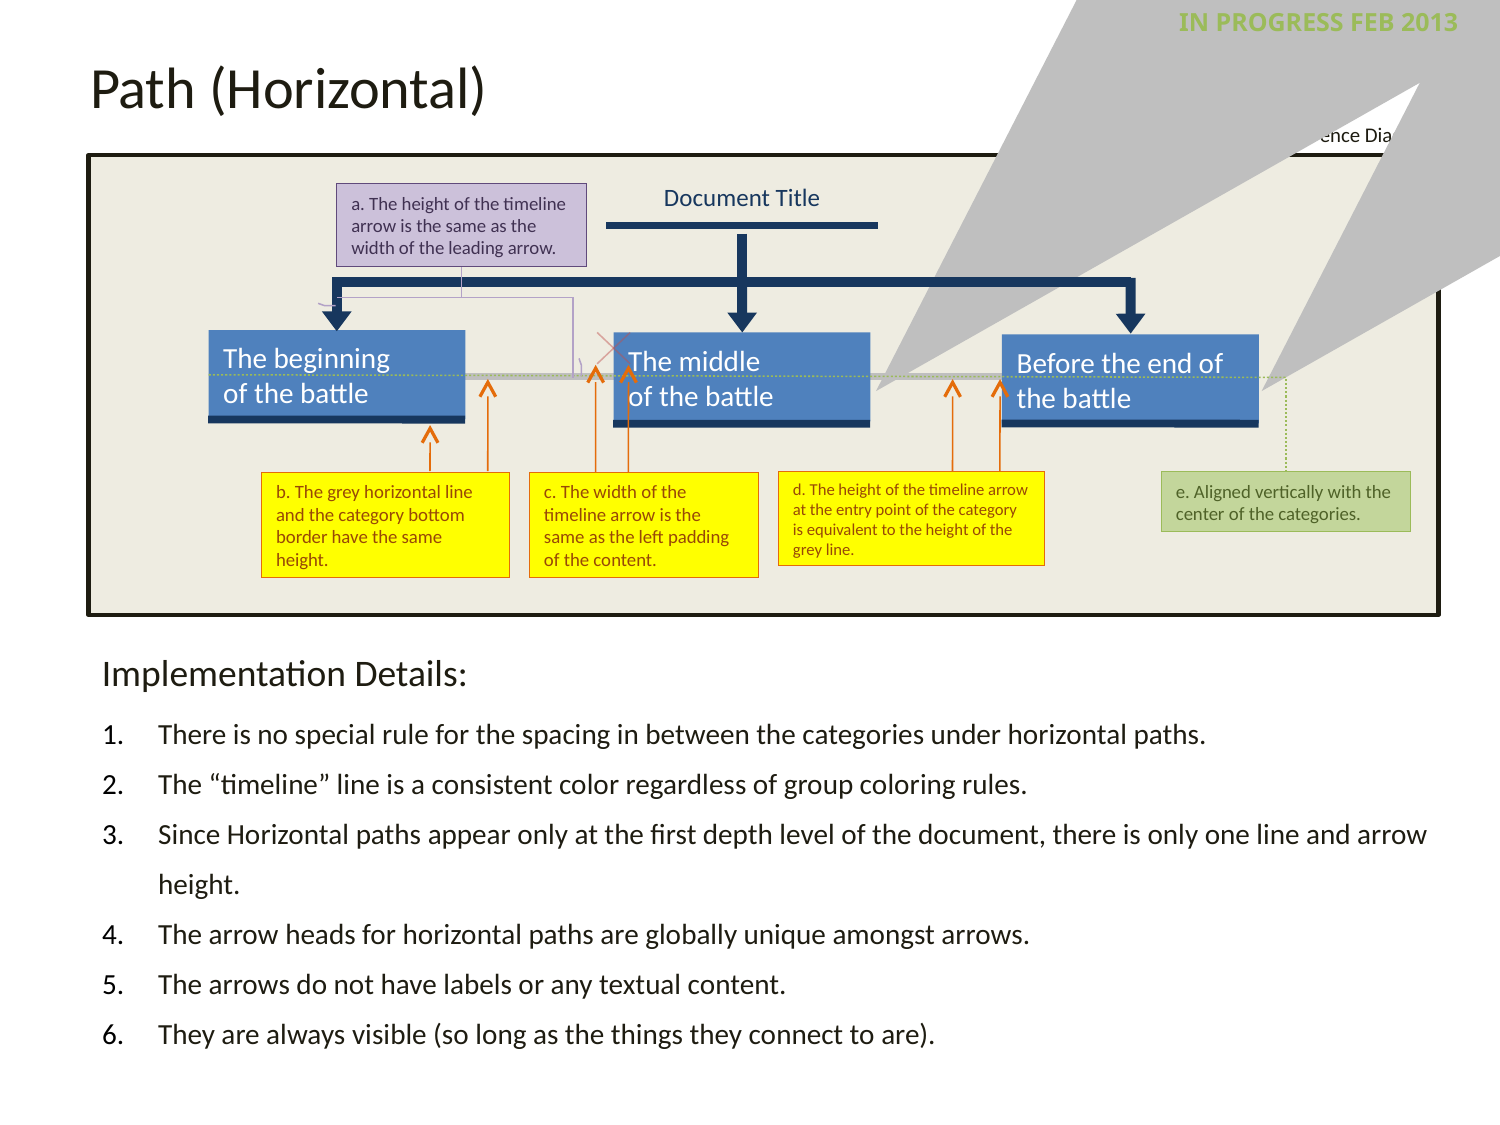

IN PROGRESS FEB 2013
Path (Horizontal)
Reference Diagram
Document Title
a. The height of the timeline arrow is the same as the width of the leading arrow.
The beginning
of the battle
The middle
of the battle
Before the end of the battle
d. The height of the timeline arrow at the entry point of the category is equivalent to the height of the grey line.
e. Aligned vertically with the center of the categories.
b. The grey horizontal line and the category bottom border have the same height.
c. The width of the timeline arrow is the same as the left padding of the content.
Implementation Details:
There is no special rule for the spacing in between the categories under horizontal paths.
The “timeline” line is a consistent color regardless of group coloring rules.
Since Horizontal paths appear only at the first depth level of the document, there is only one line and arrow height.
The arrow heads for horizontal paths are globally unique amongst arrows.
The arrows do not have labels or any textual content.
They are always visible (so long as the things they connect to are).